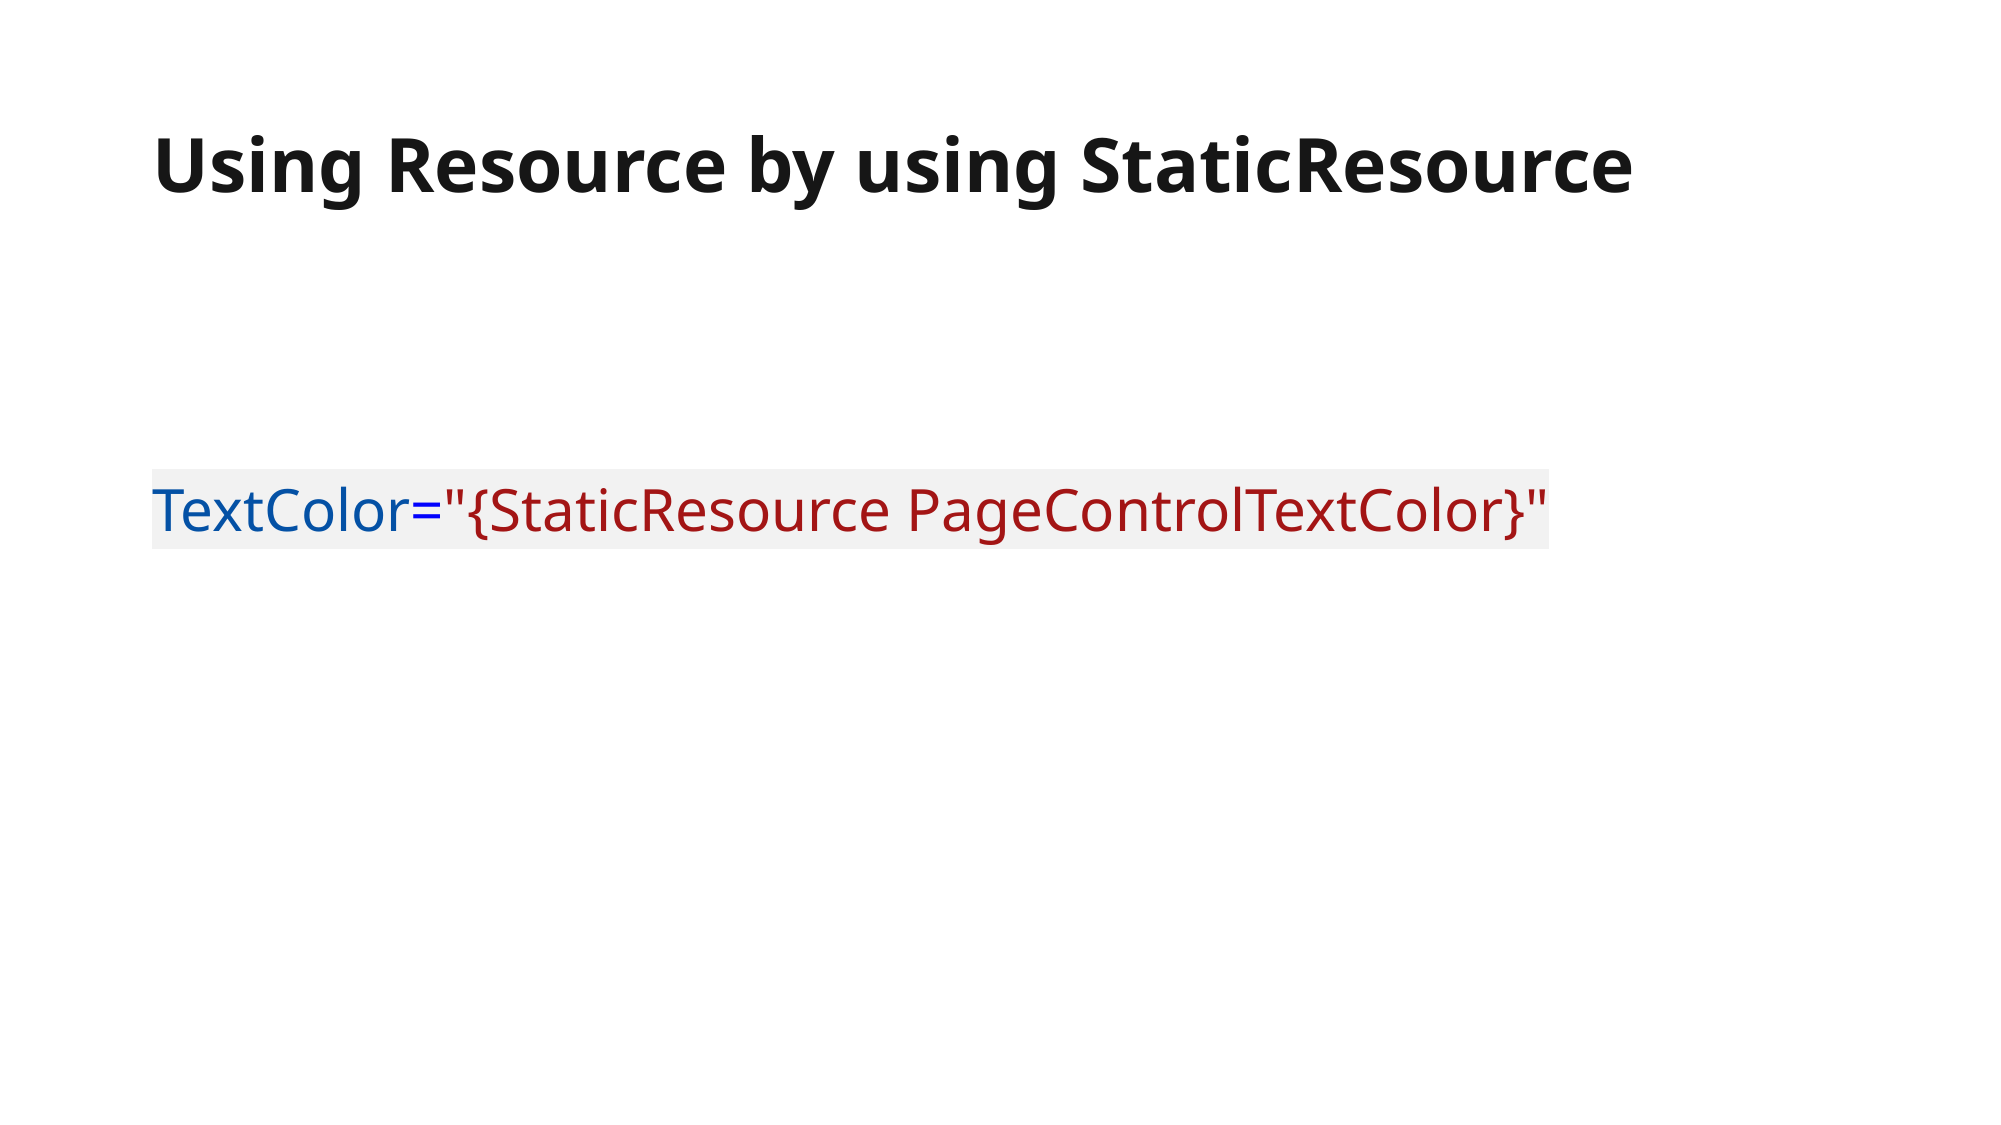

# Using Resource by using StaticResource
TextColor="{StaticResource PageControlTextColor}"